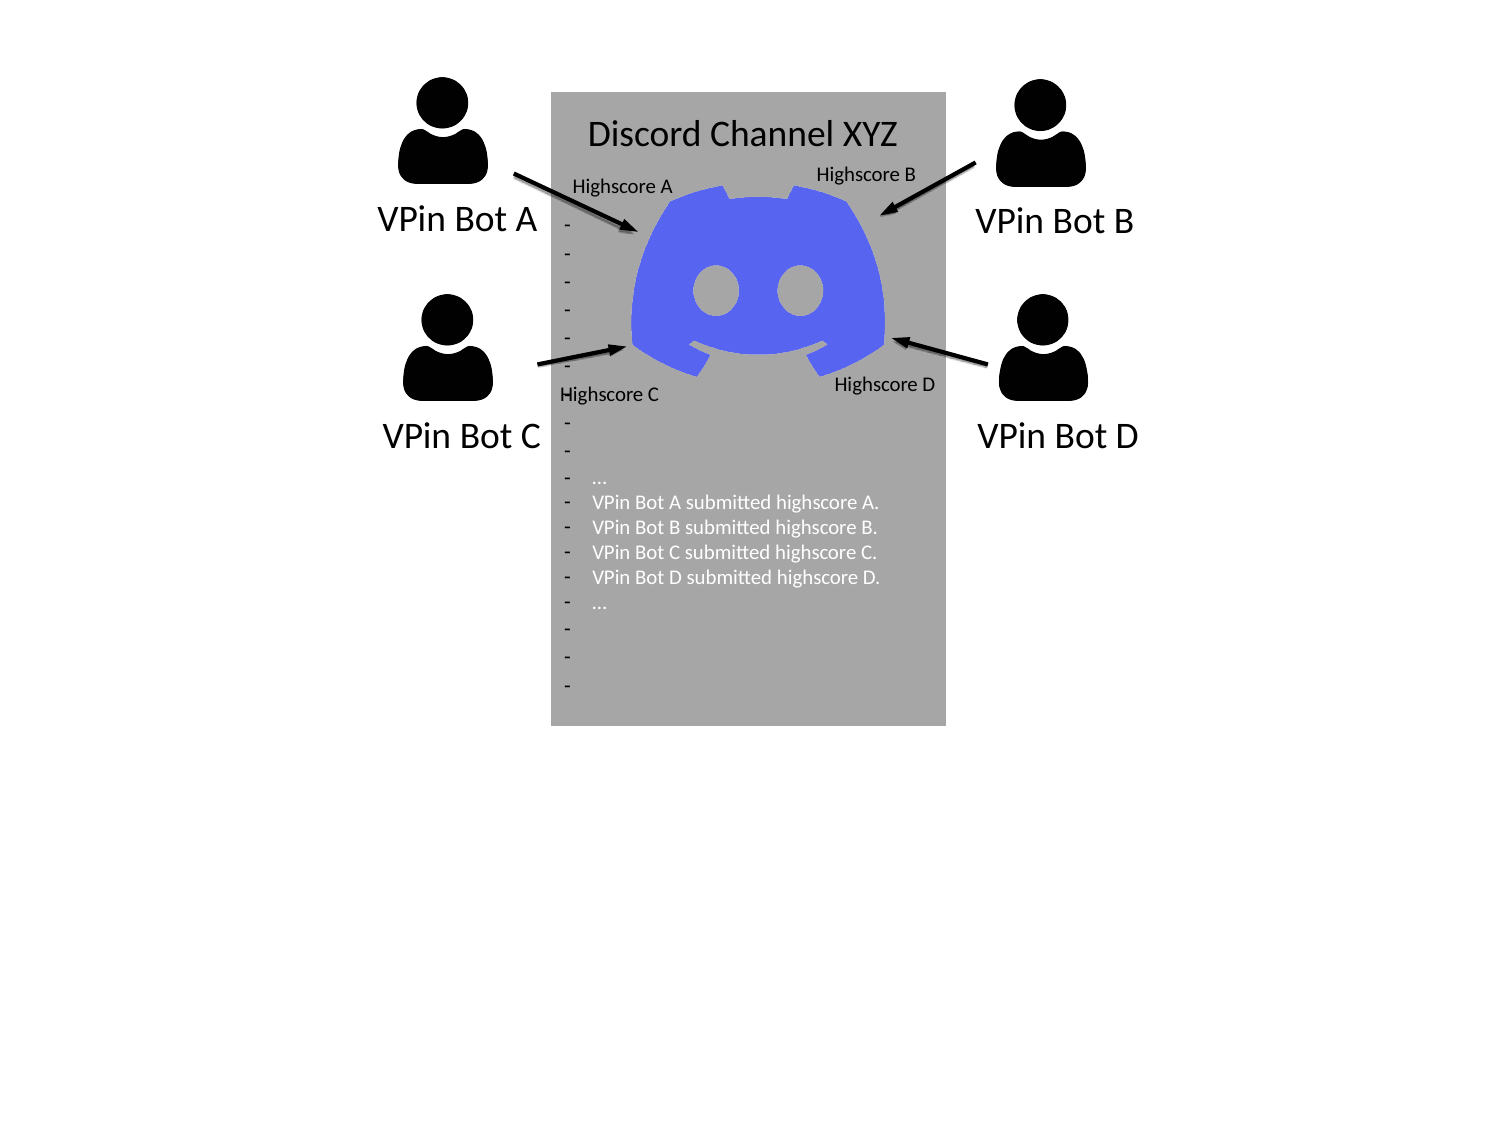

VPin Bot A
VPin Bot B
…
VPin Bot A submitted highscore A.
VPin Bot B submitted highscore B.
VPin Bot C submitted highscore C.
VPin Bot D submitted highscore D.
…
Discord Channel XYZ
Highscore B
Highscore A
VPin Bot D
VPin Bot C
Highscore D
Highscore C